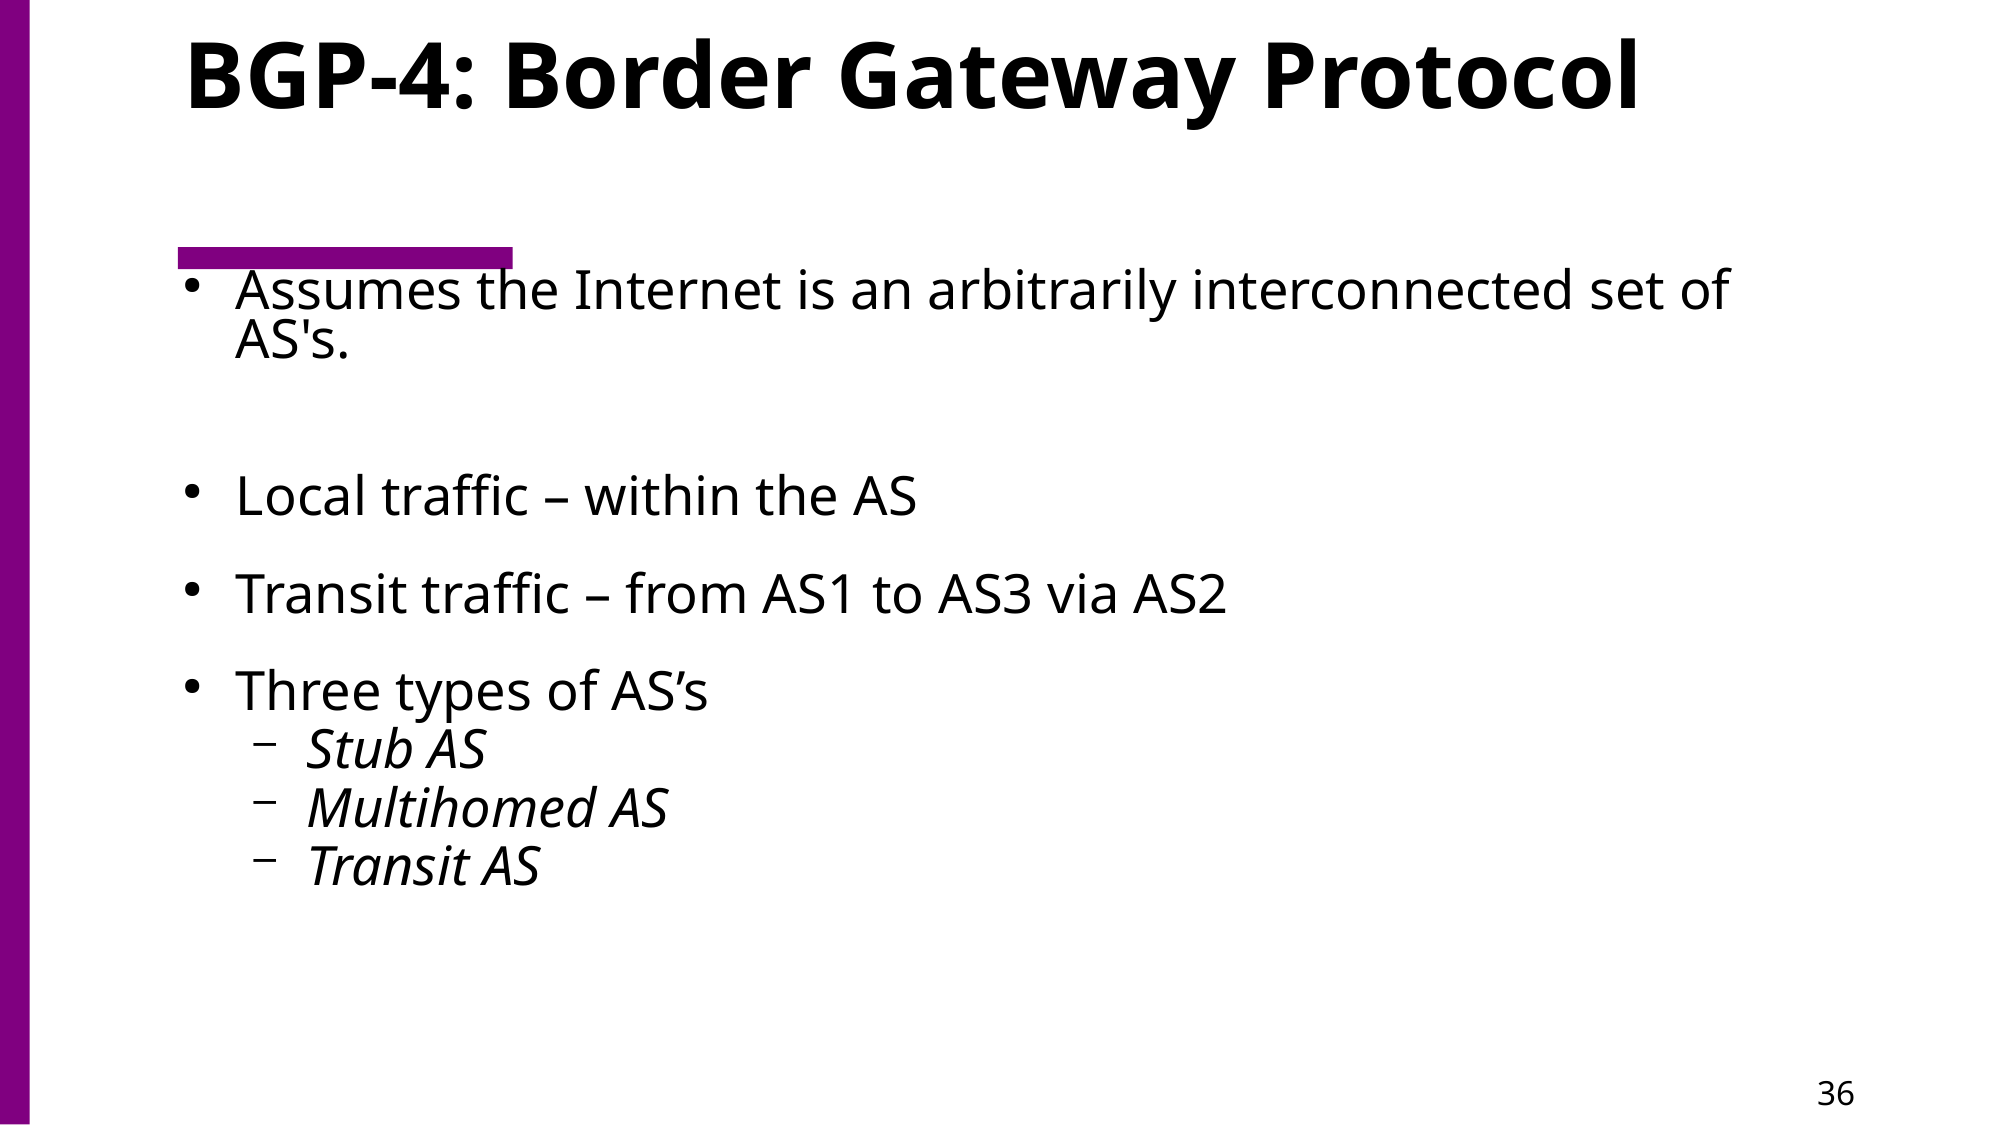

# BGP-4: Border Gateway Protocol
Assumes the Internet is an arbitrarily interconnected set of AS's.
Local traffic – within the AS
Transit traffic – from AS1 to AS3 via AS2
Three types of AS’s
Stub AS
Multihomed AS
Transit AS